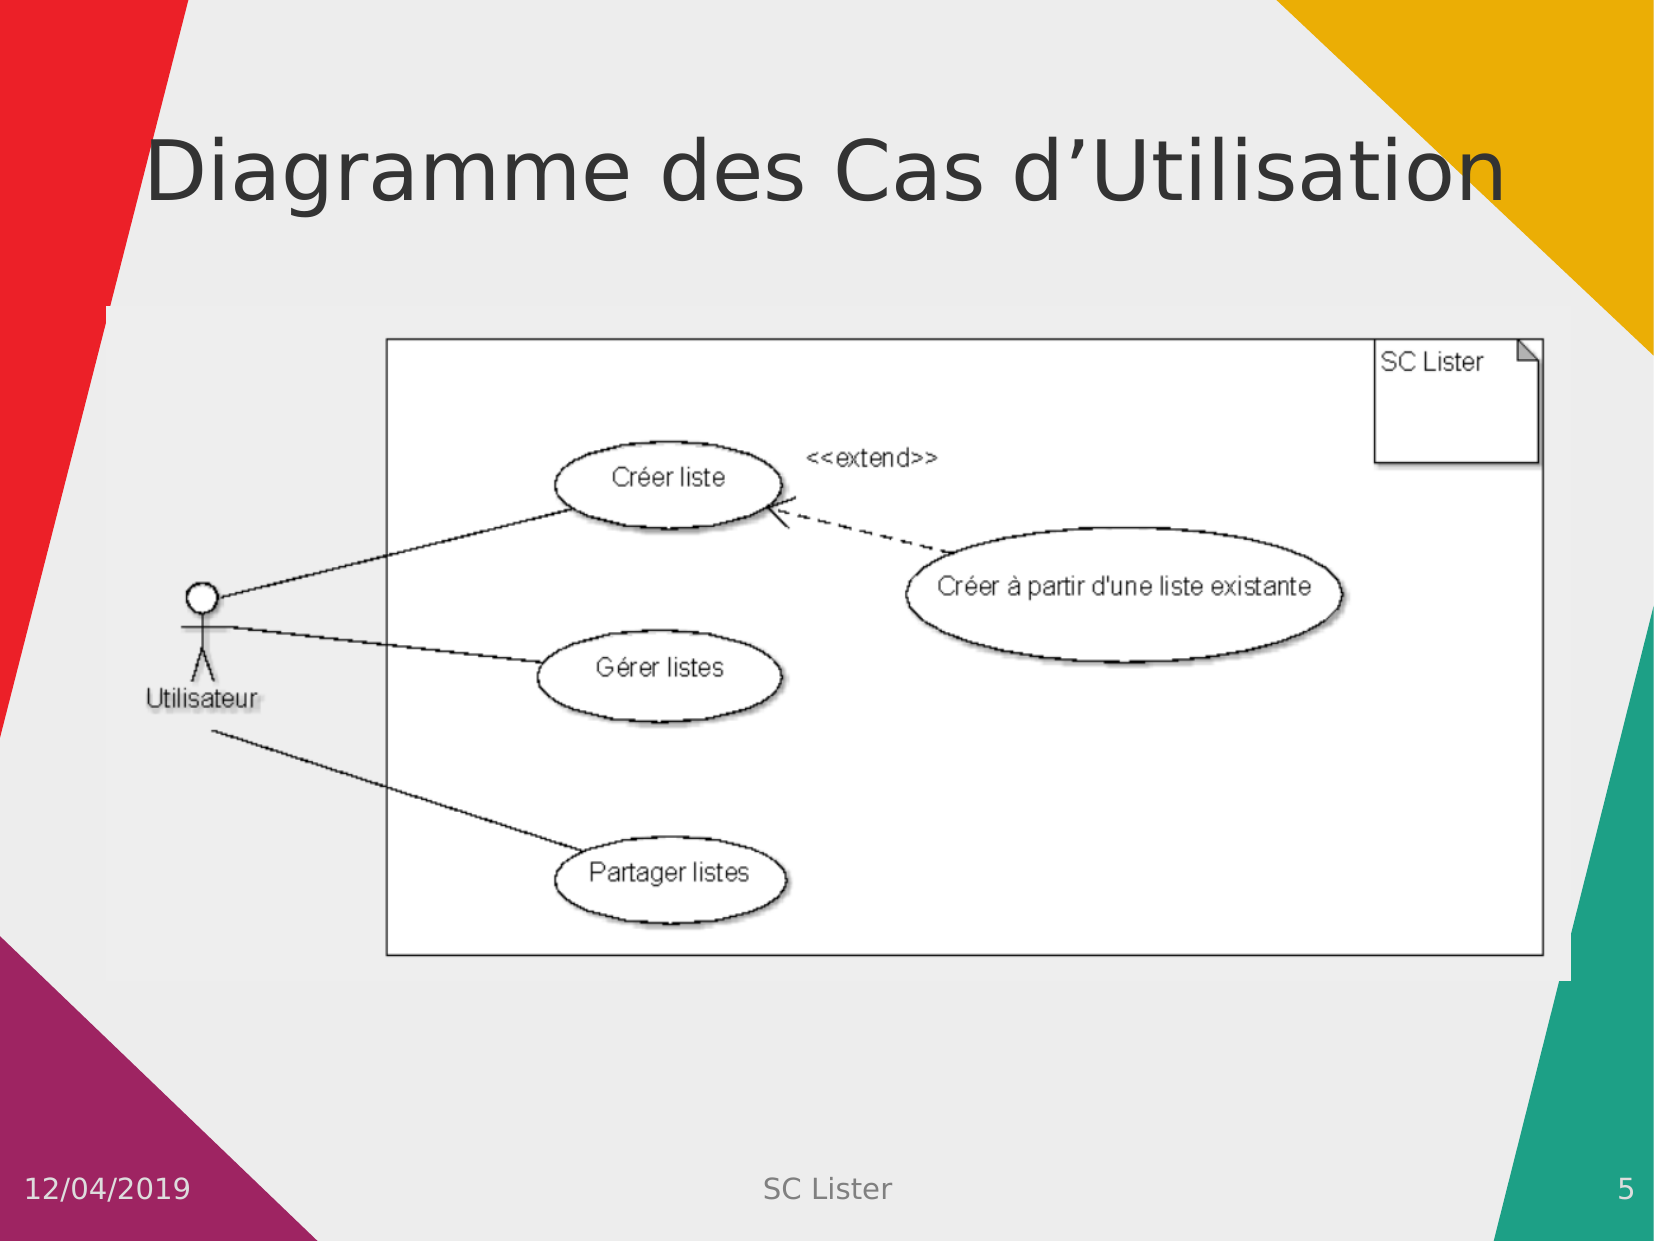

# Diagramme des Cas d’Utilisation
12/04/2019
SC Lister
5